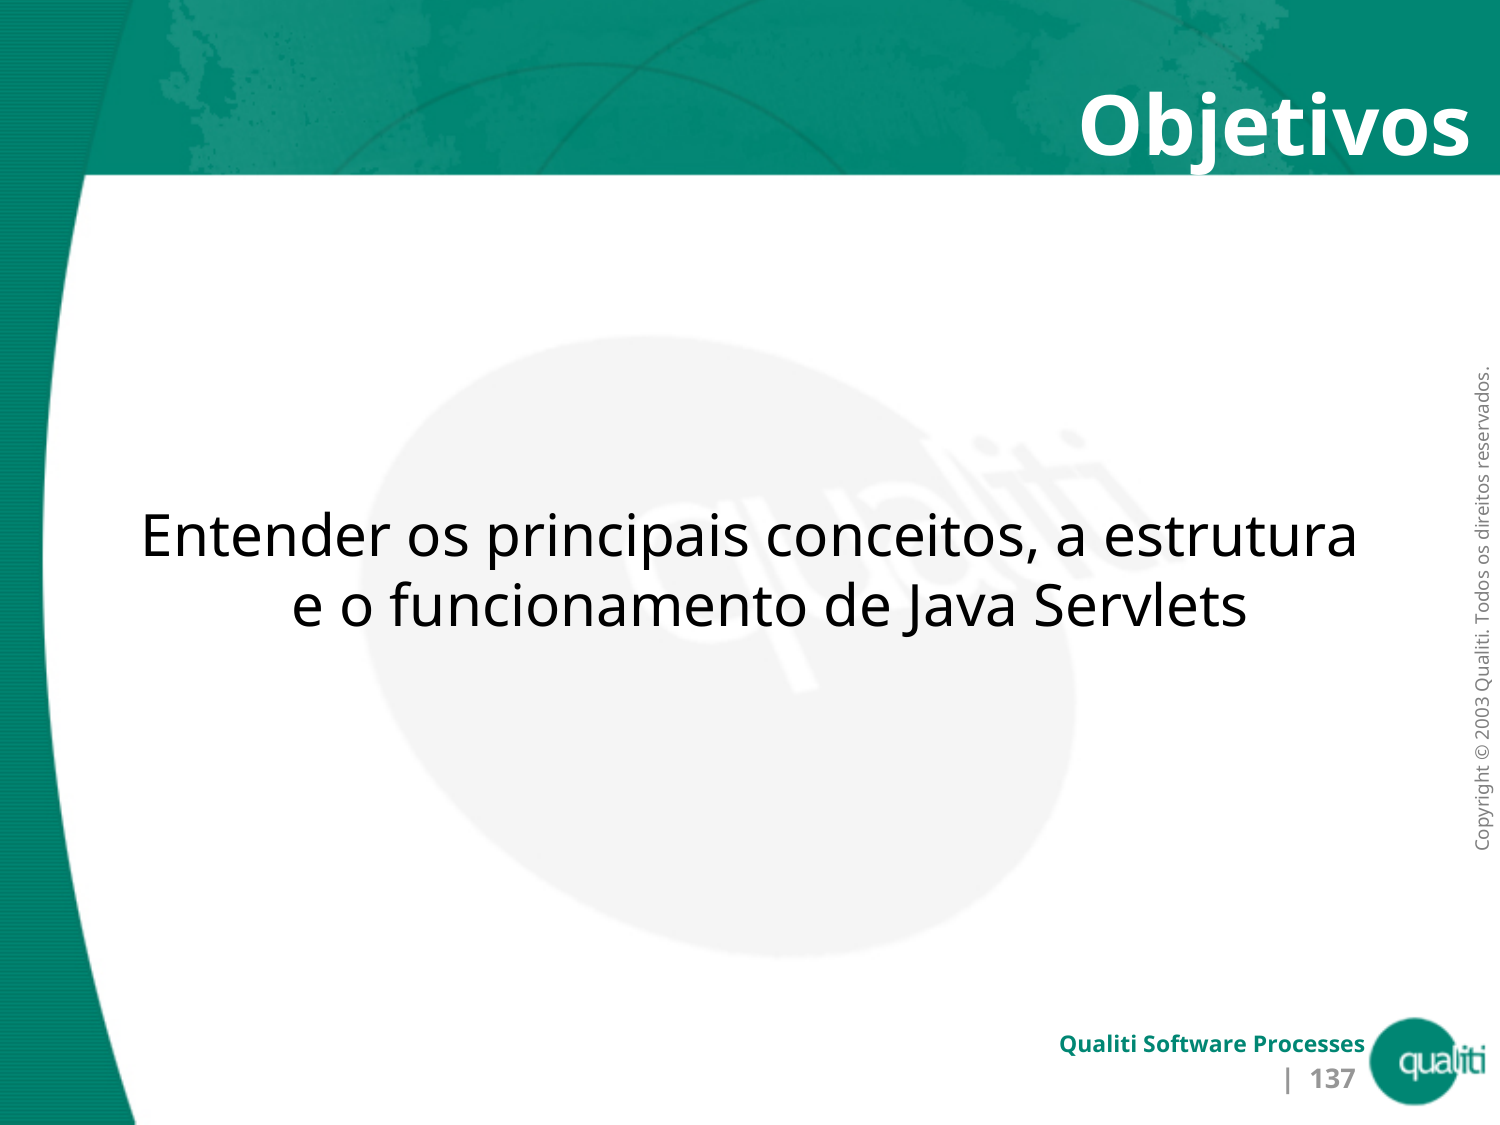

# Objetivos
Entender os principais conceitos, a estrutura e o funcionamento de Java Servlets